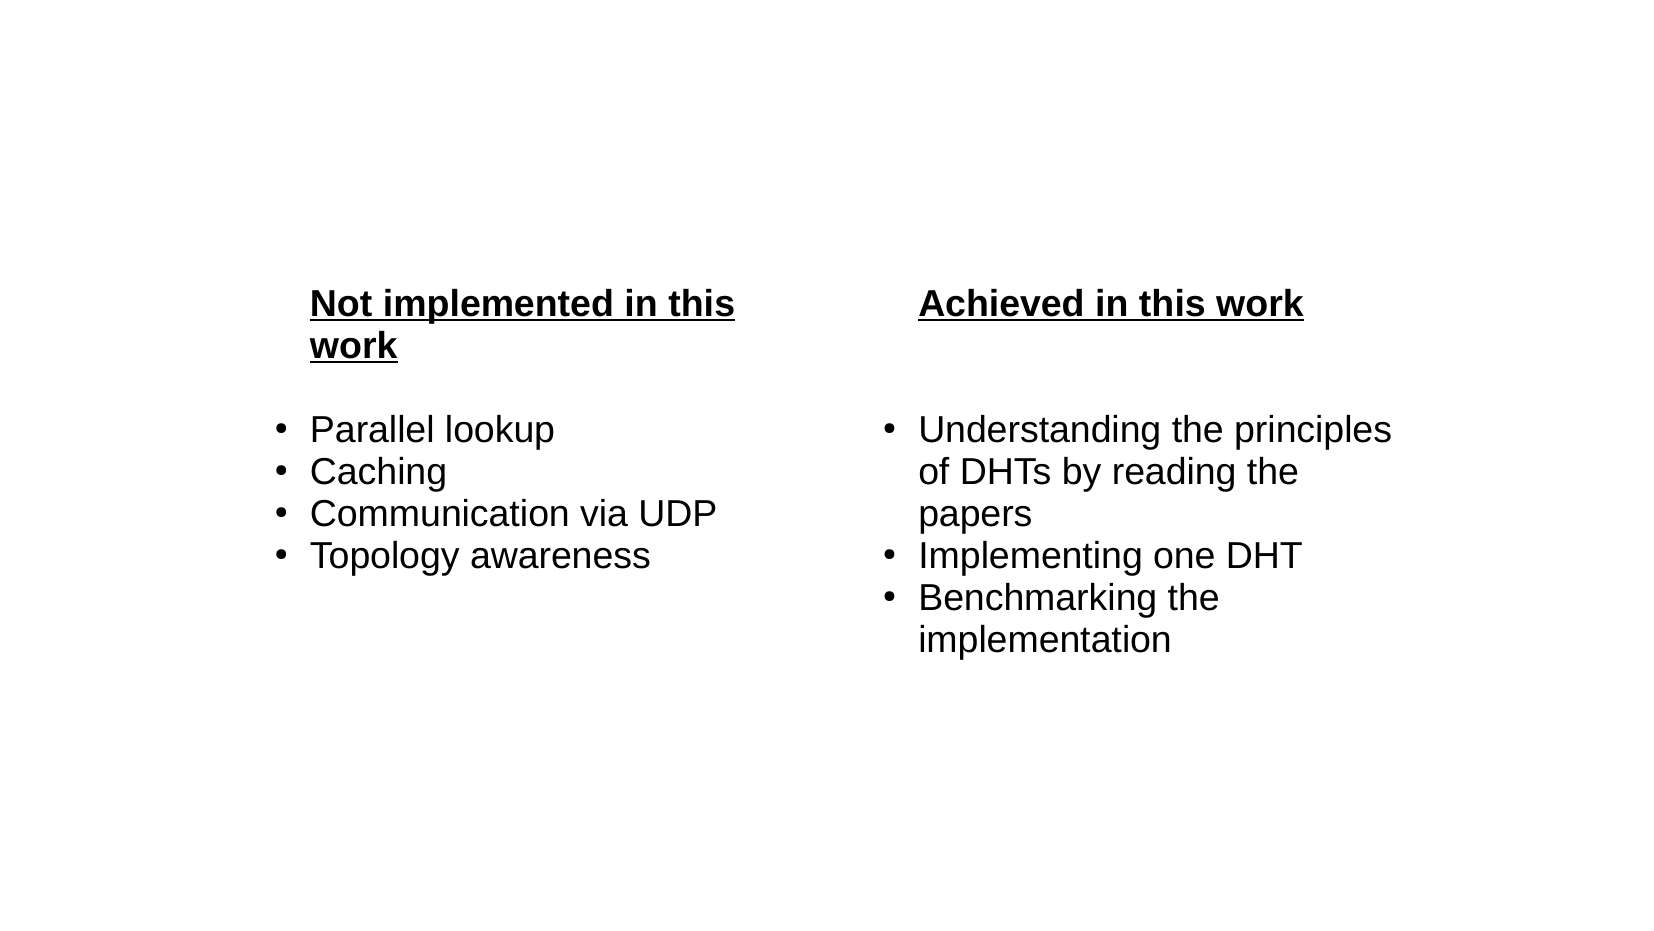

Not implemented in this work
Parallel lookup
Caching
Communication via UDP
Topology awareness
Achieved in this work
Understanding the principles of DHTs by reading the papers
Implementing one DHT
Benchmarking the implementation